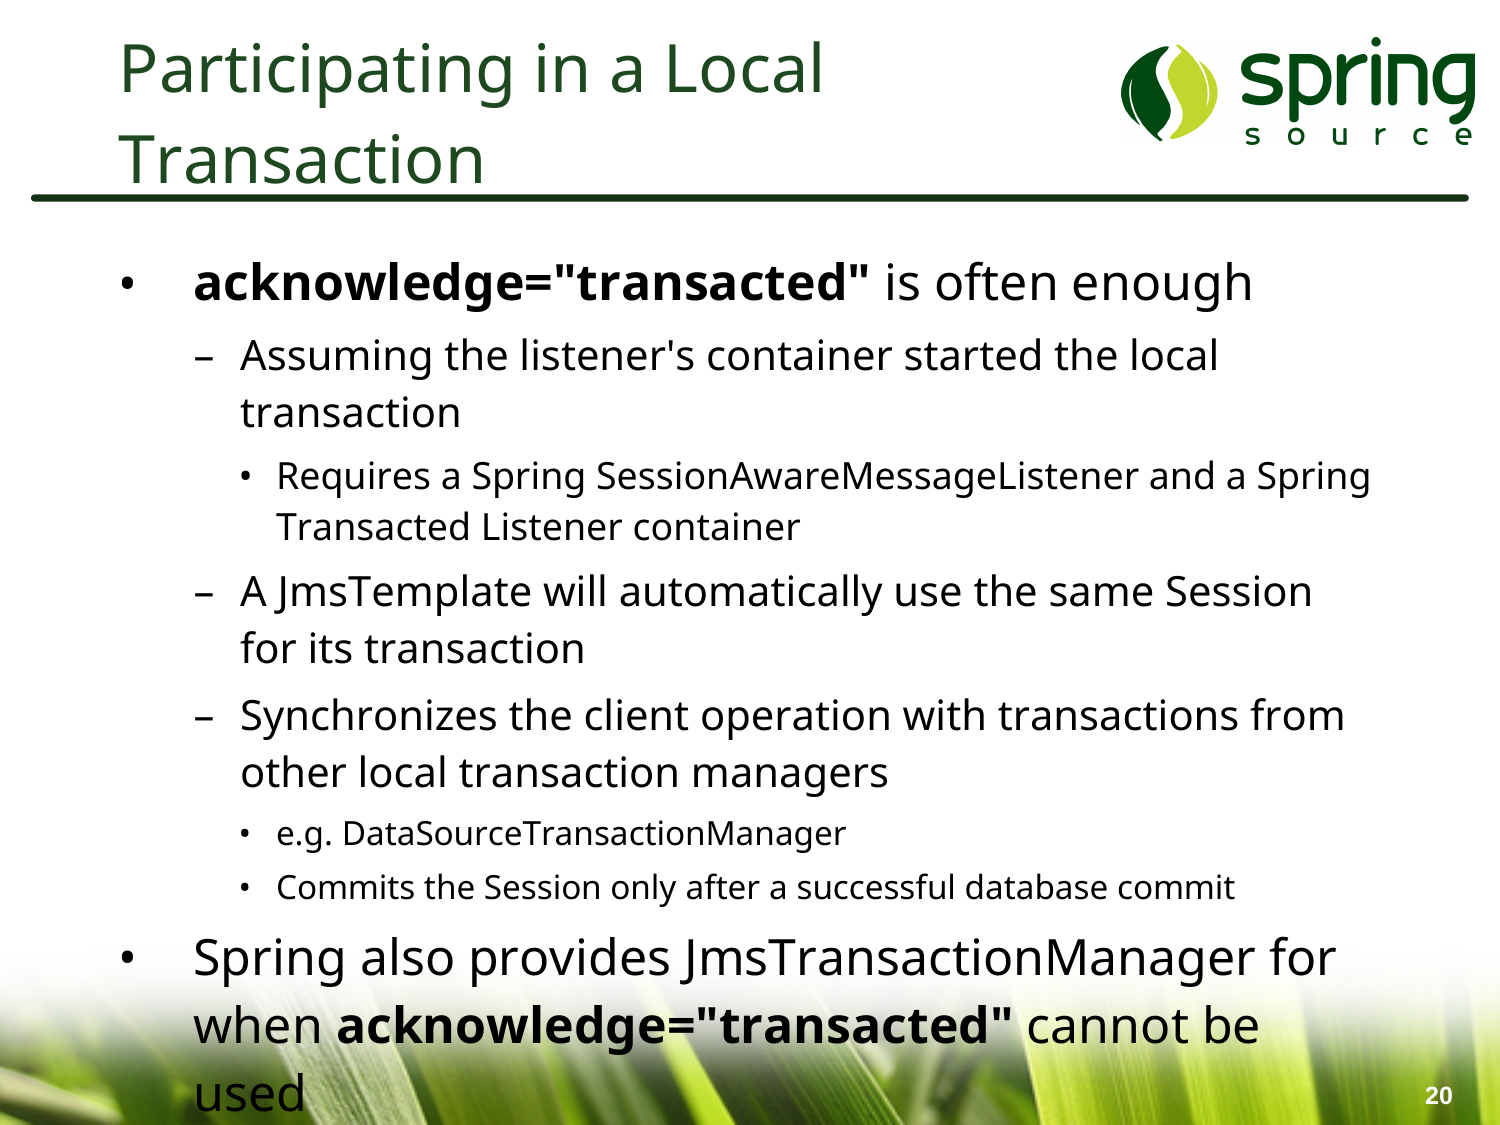

Participating in a Local Transaction
acknowledge="transacted" is often enough
Assuming the listener's container started the local transaction
Requires a Spring SessionAwareMessageListener and a Spring Transacted Listener container
A JmsTemplate will automatically use the same Session for its transaction
Synchronizes the client operation with transactions from other local transaction managers
e.g. DataSourceTransactionManager
Commits the Session only after a successful database commit
Spring also provides JmsTransactionManager for when acknowledge="transacted" cannot be used
#